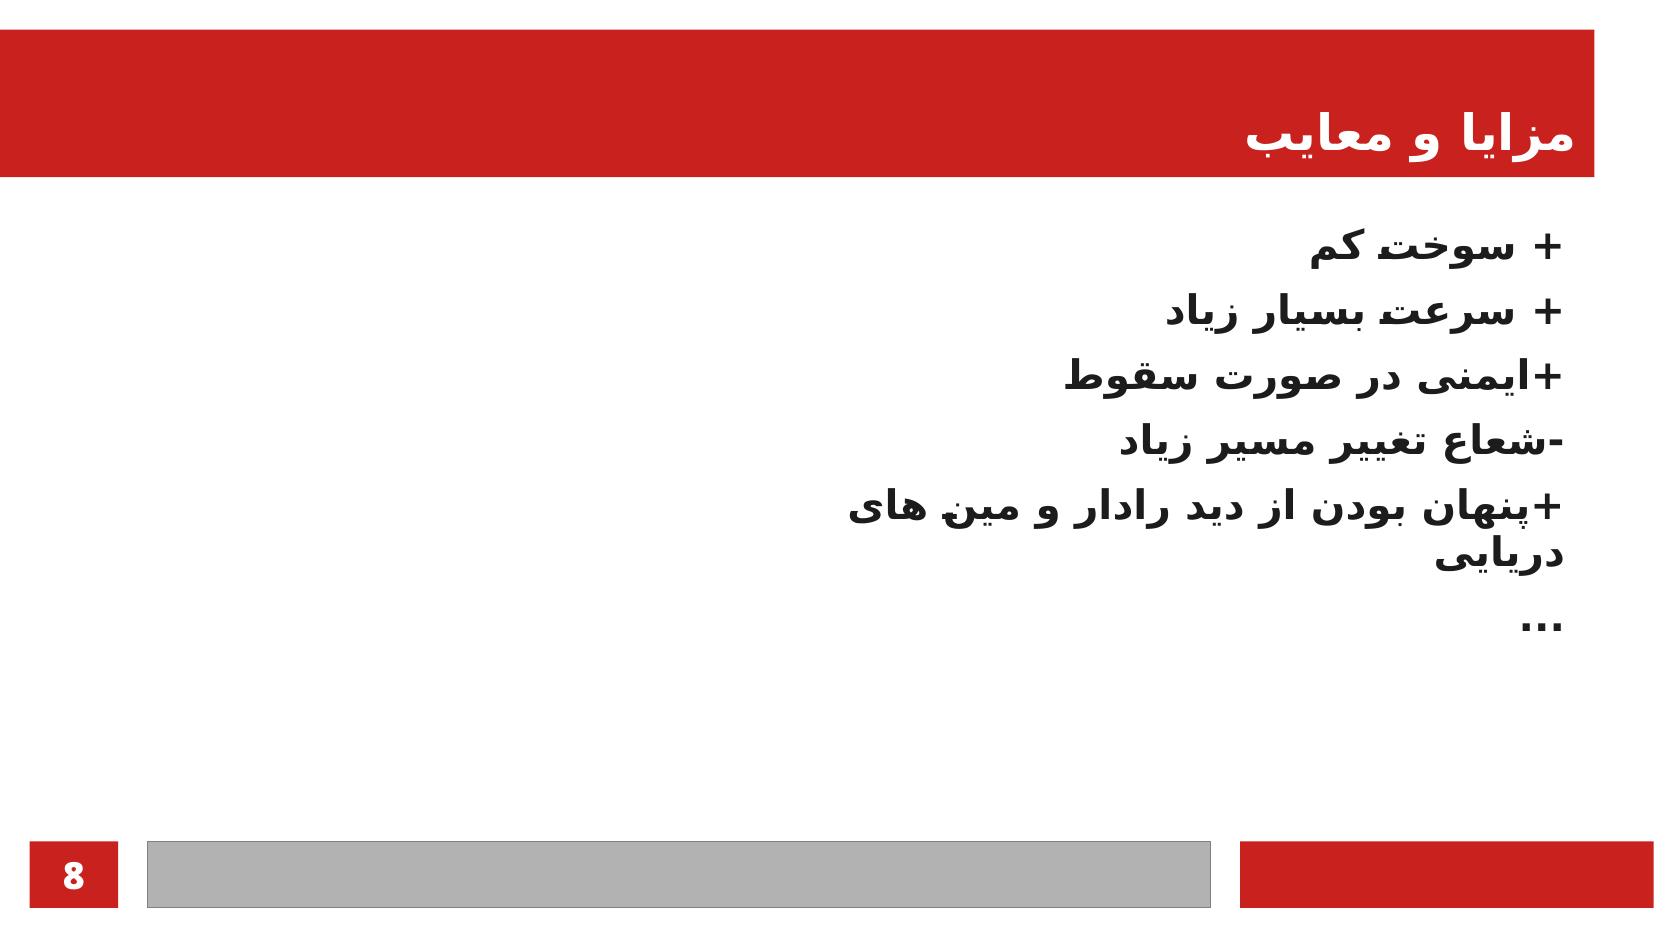

# مزایا و معایب
+ سوخت کم
+ سرعت بسیار زیاد
+ایمنی در صورت سقوط
-شعاع تغییر مسیر زیاد
+پنهان بودن از دید رادار و مین های دریایی
...
8